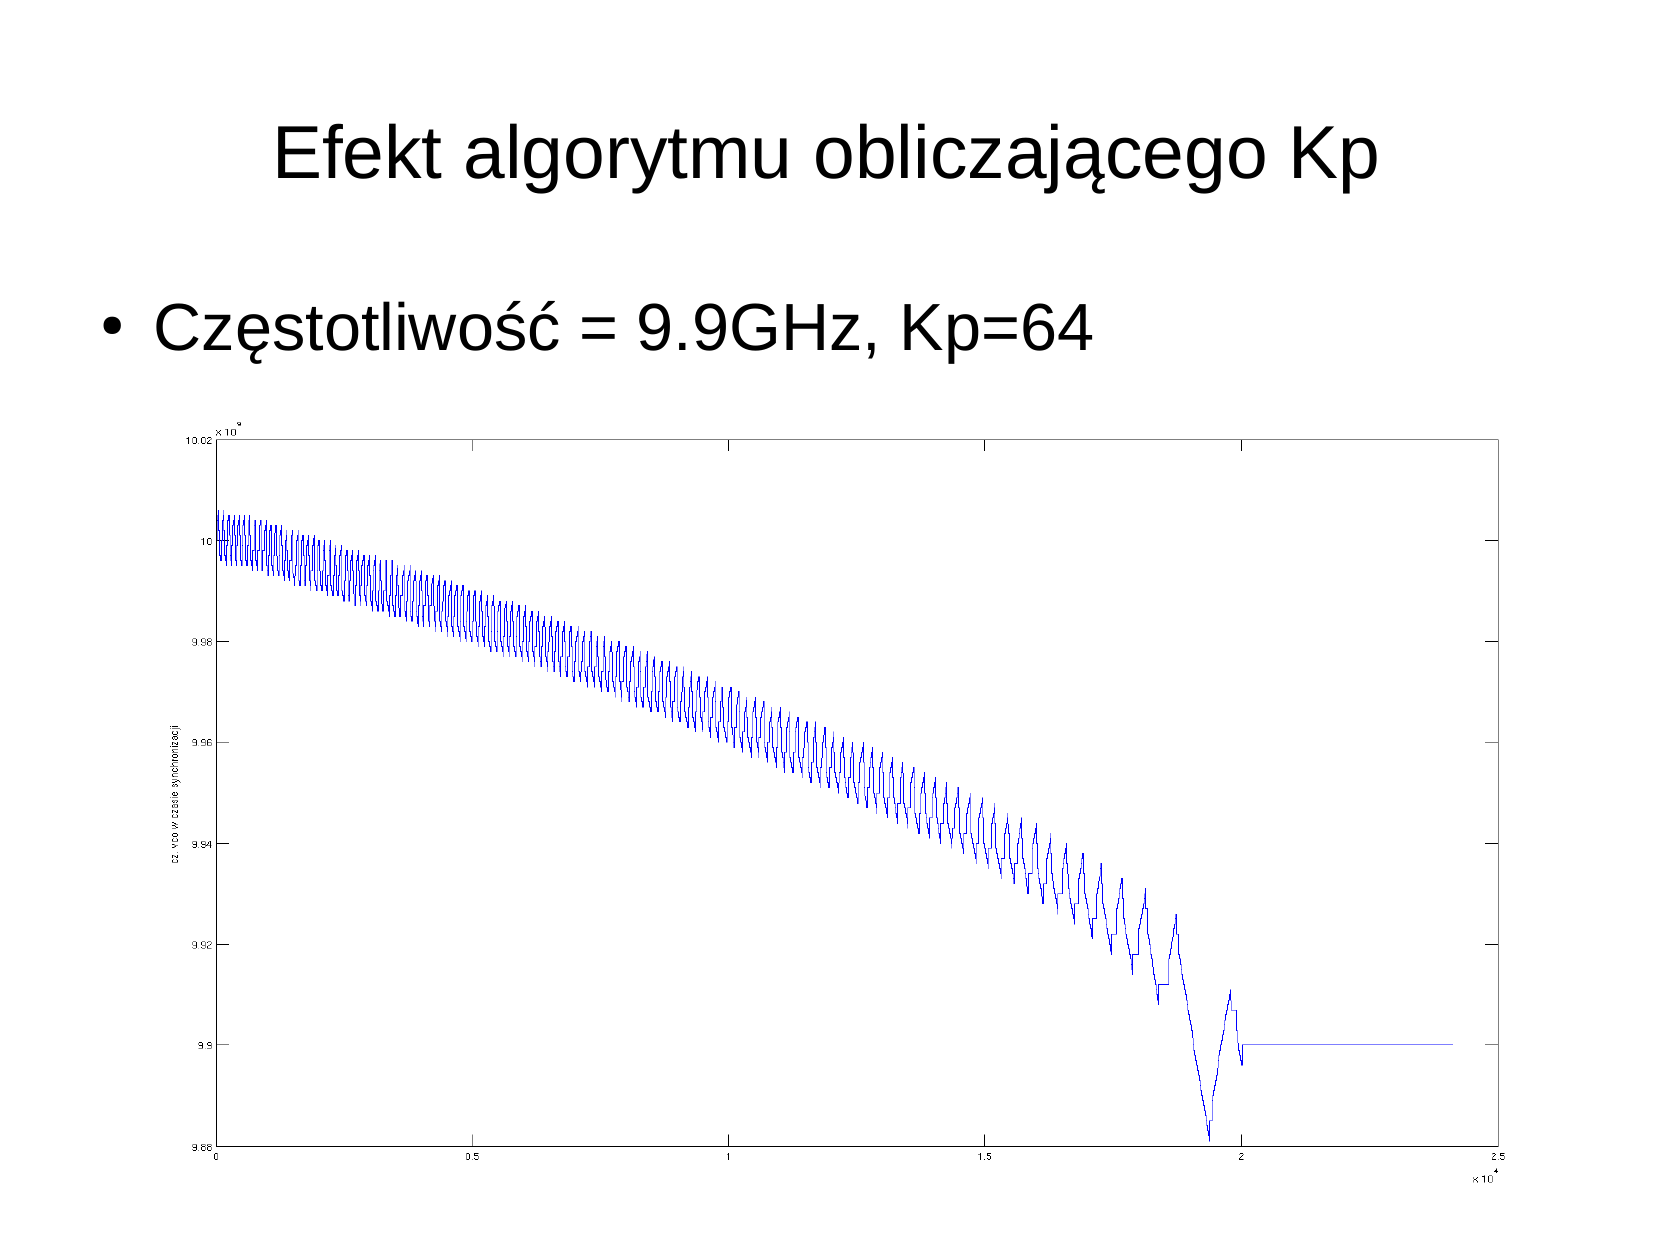

# Efekt algorytmu obliczającego Kp
Częstotliwość = 9.9GHz, Kp=64